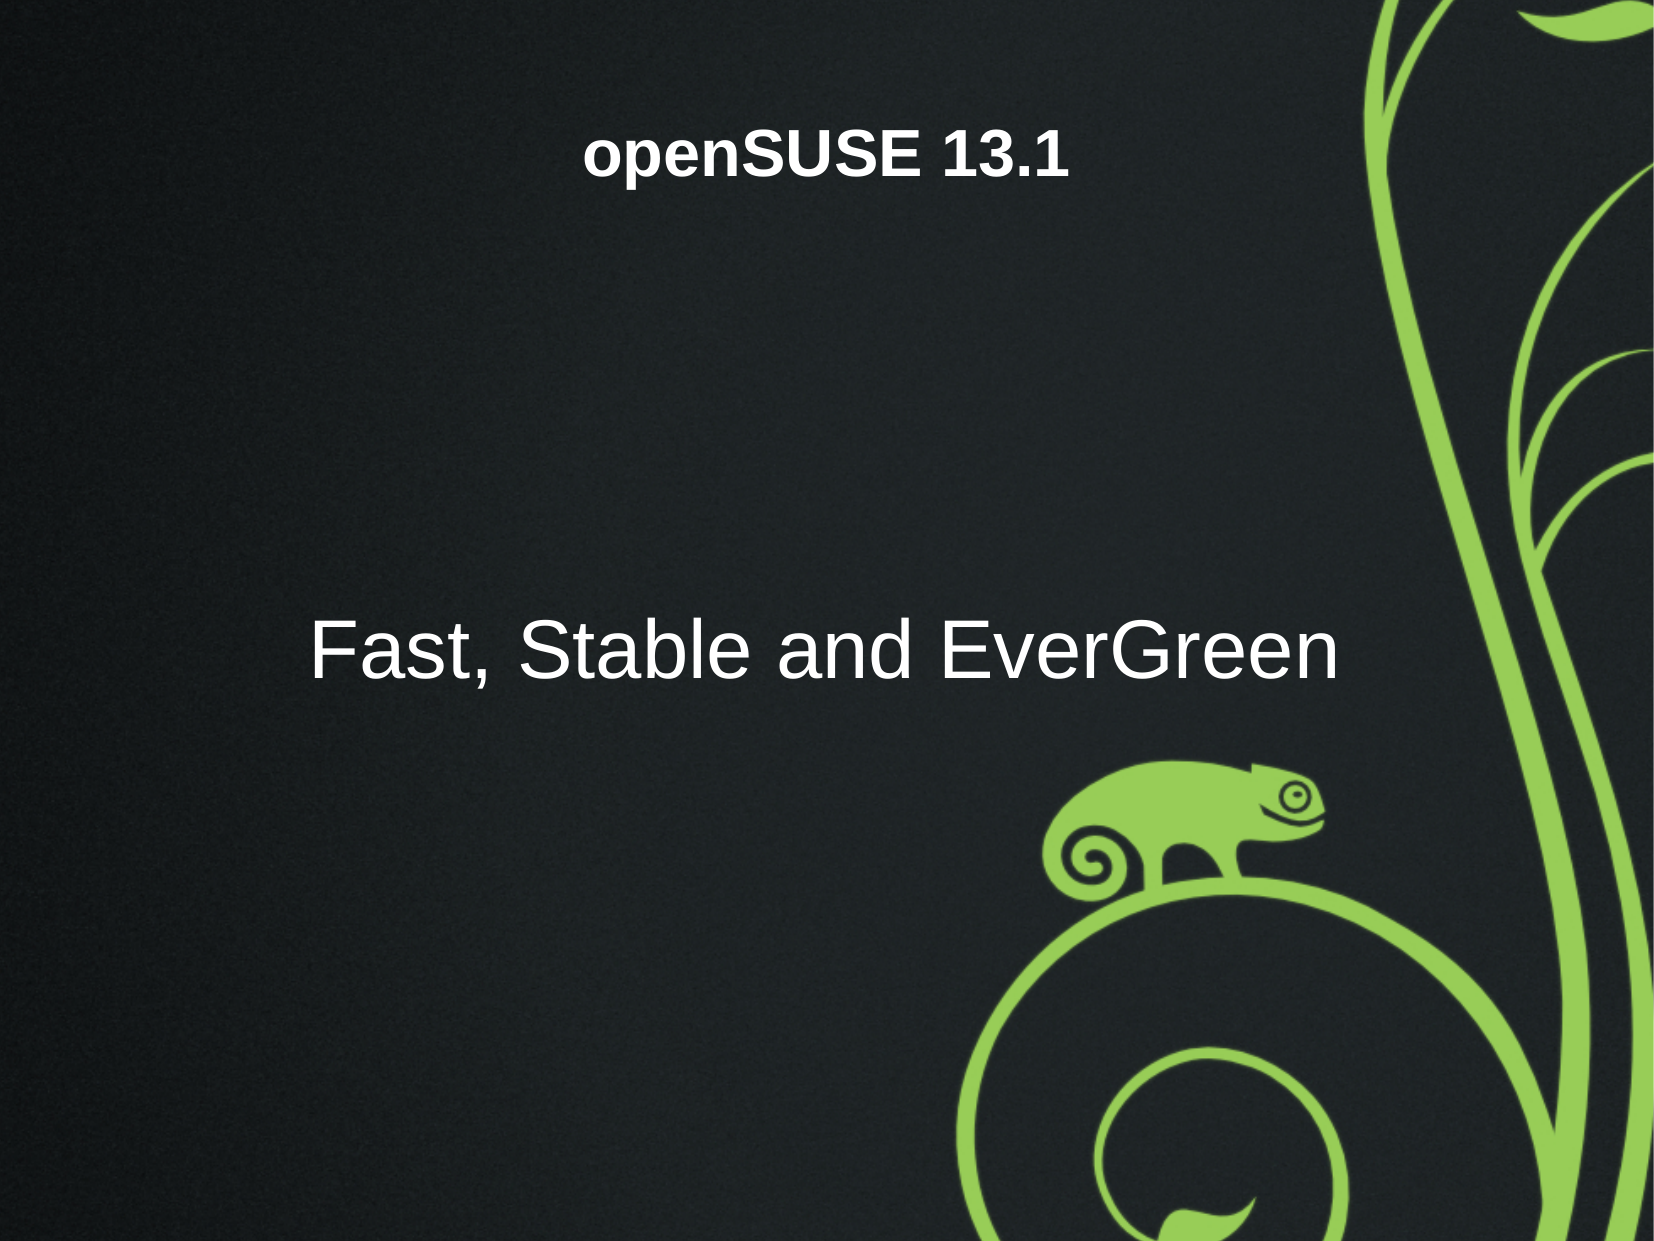

# openSUSE 13.1
Fast, Stable and EverGreen